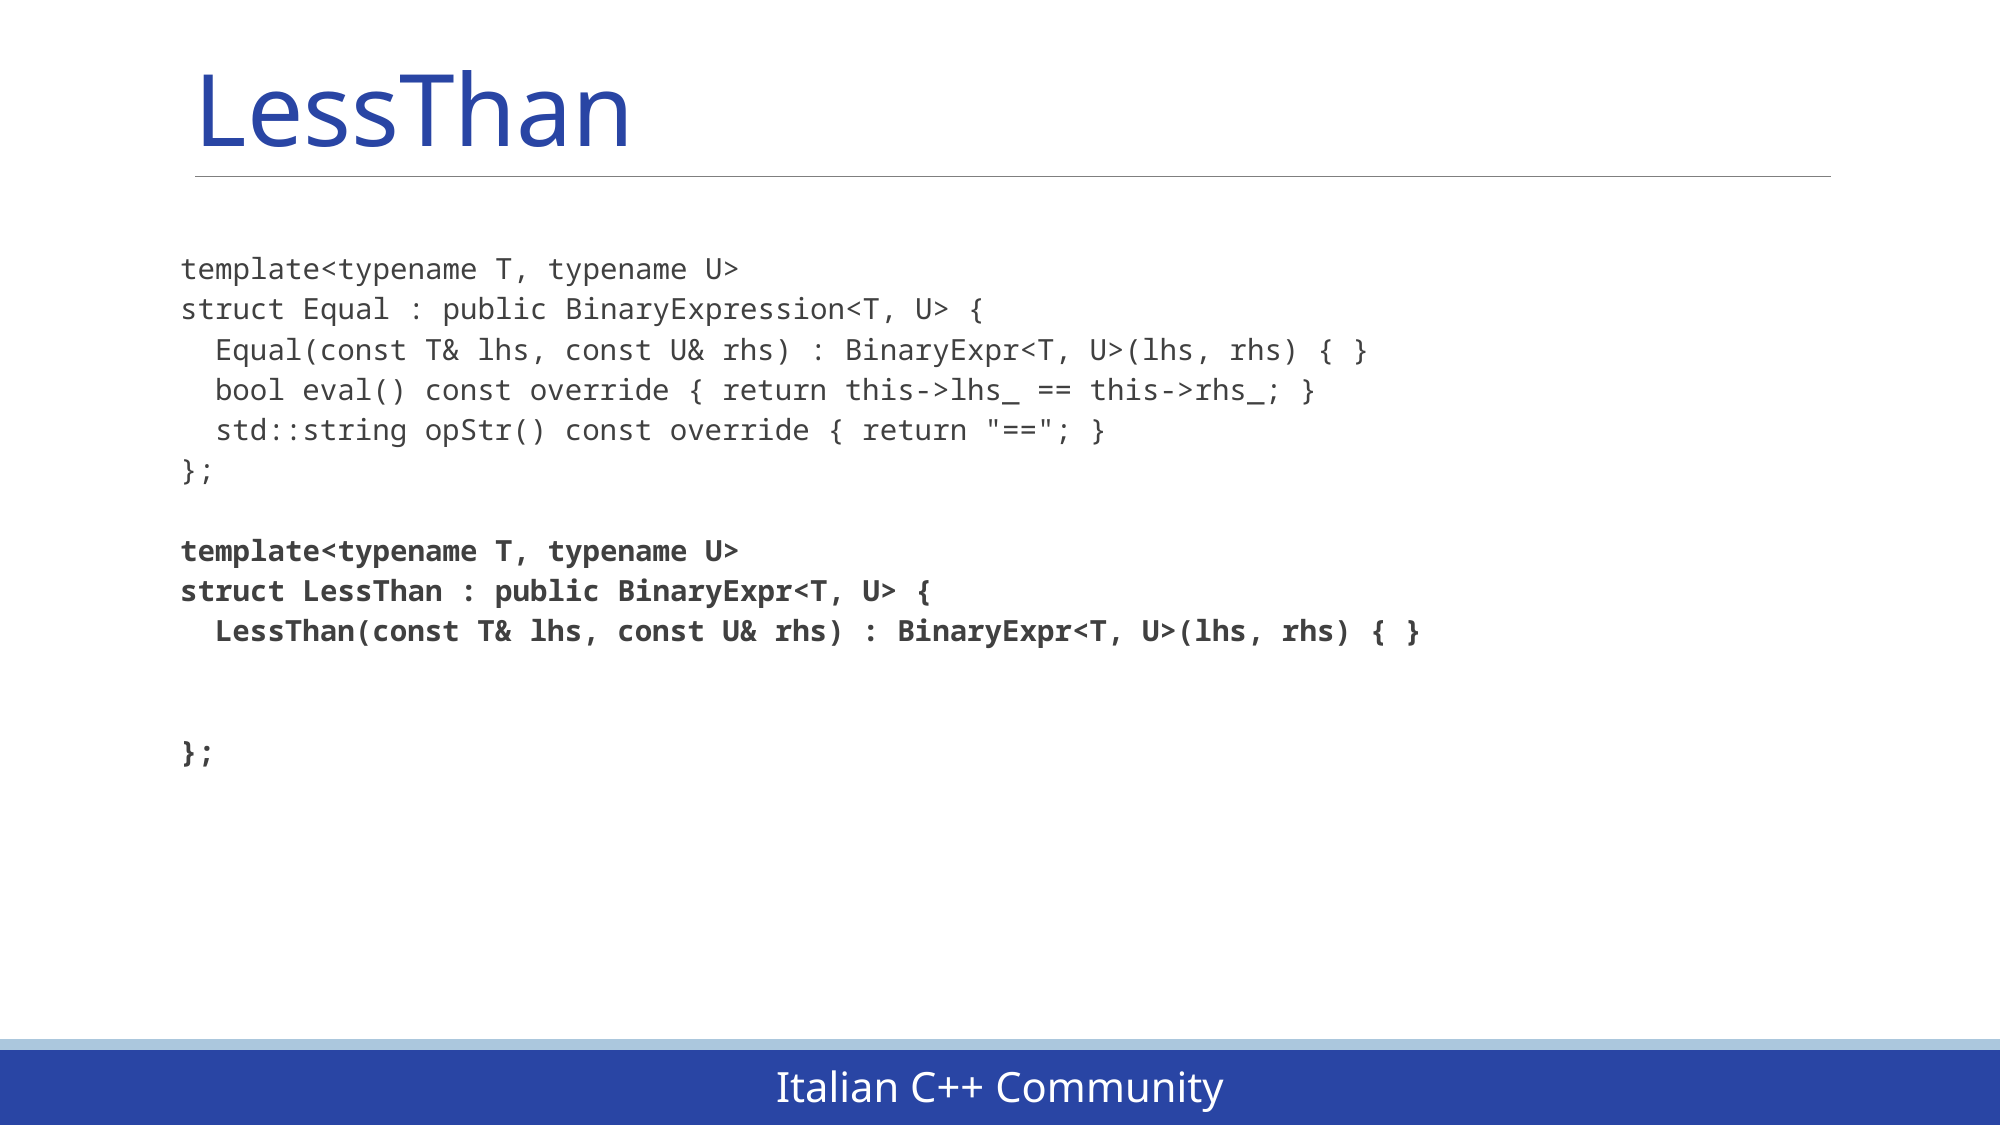

# LessThan
template<typename T, typename U>
struct Equal : public BinaryExpression<T, U> {
 Equal(const T& lhs, const U& rhs) : BinaryExpr<T, U>(lhs, rhs) { }
 bool eval() const override { return this->lhs_ == this->rhs_; }
 std::string opStr() const override { return "=="; }
};
template<typename T, typename U>
struct LessThan : public BinaryExpr<T, U> {
 LessThan(const T& lhs, const U& rhs) : BinaryExpr<T, U>(lhs, rhs) { }
};